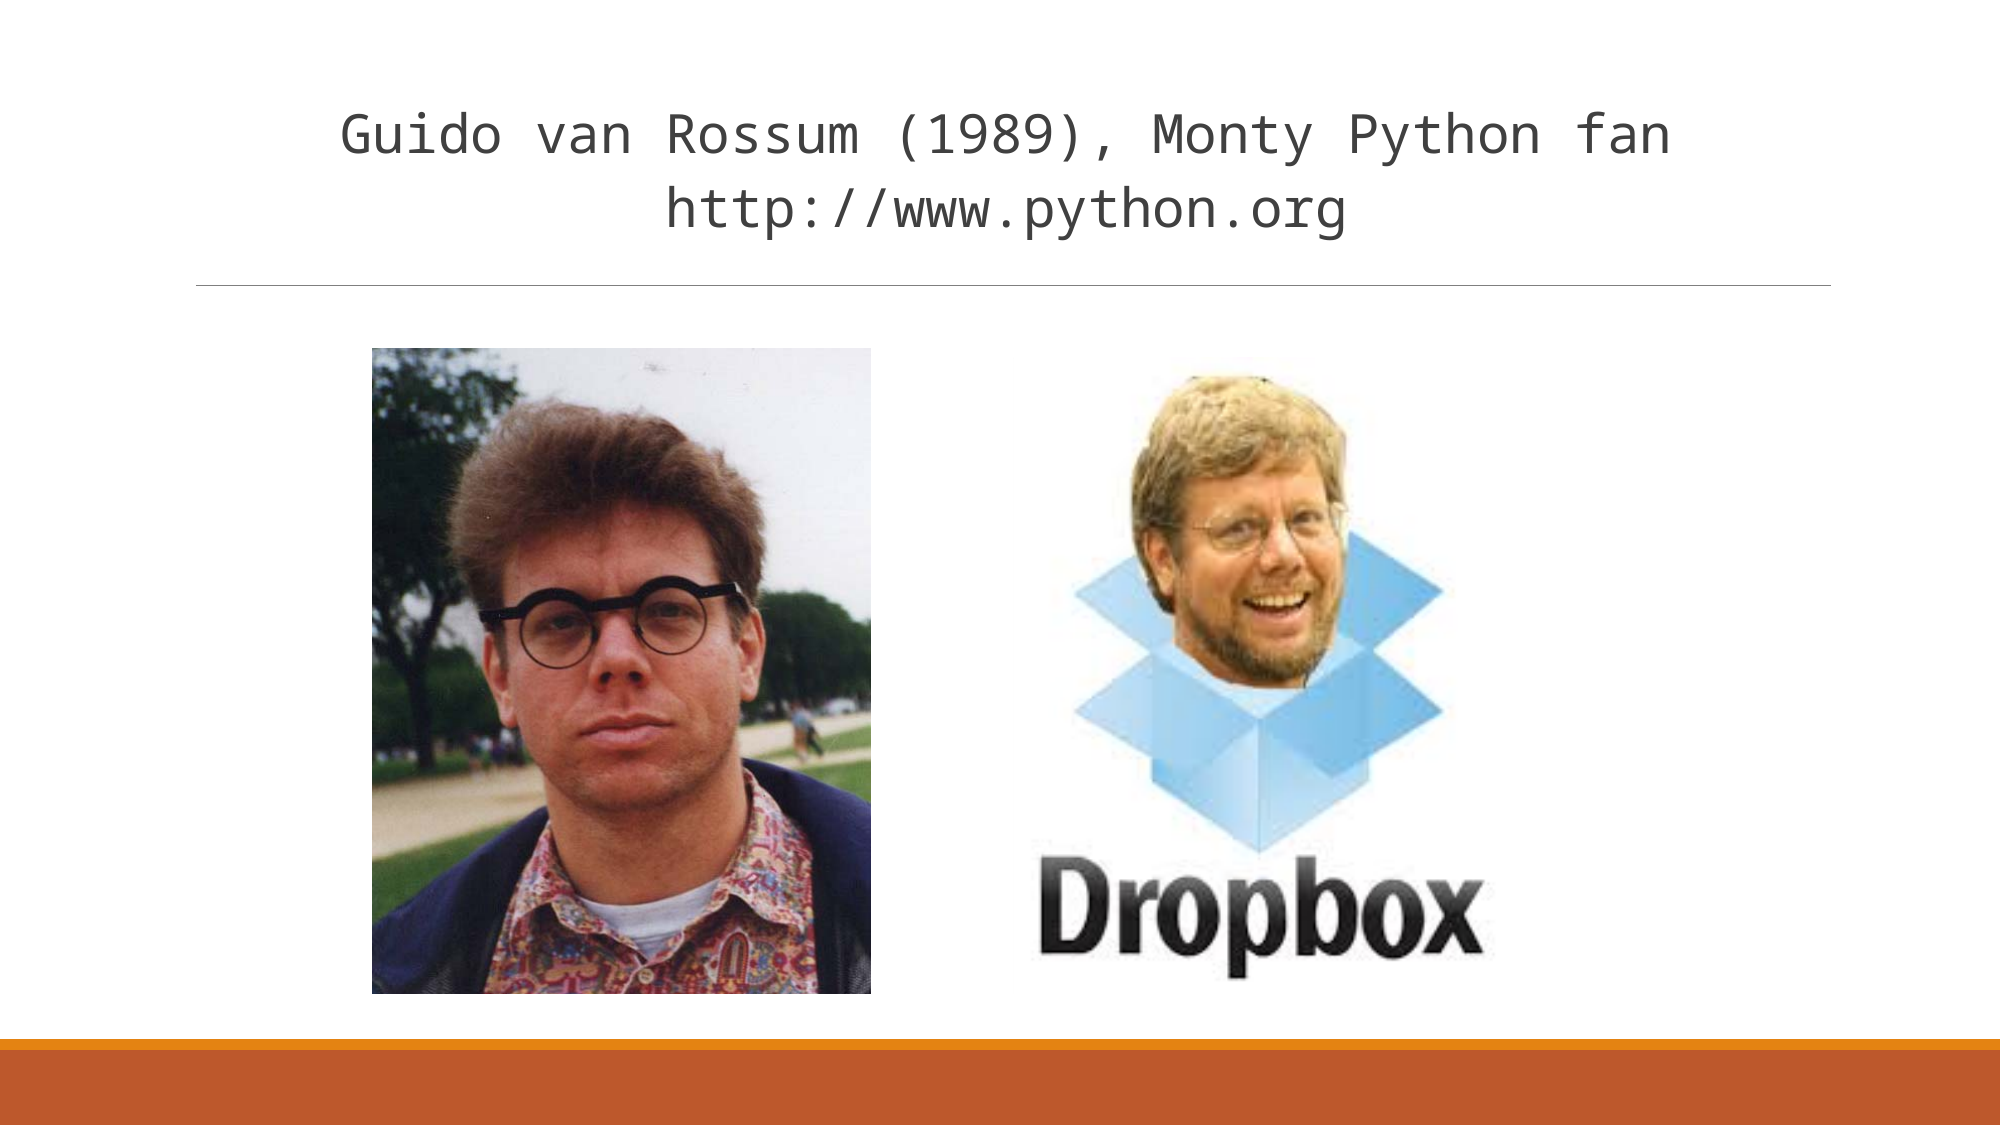

# Guido van Rossum (1989), Monty Python fan
http://www.python.org